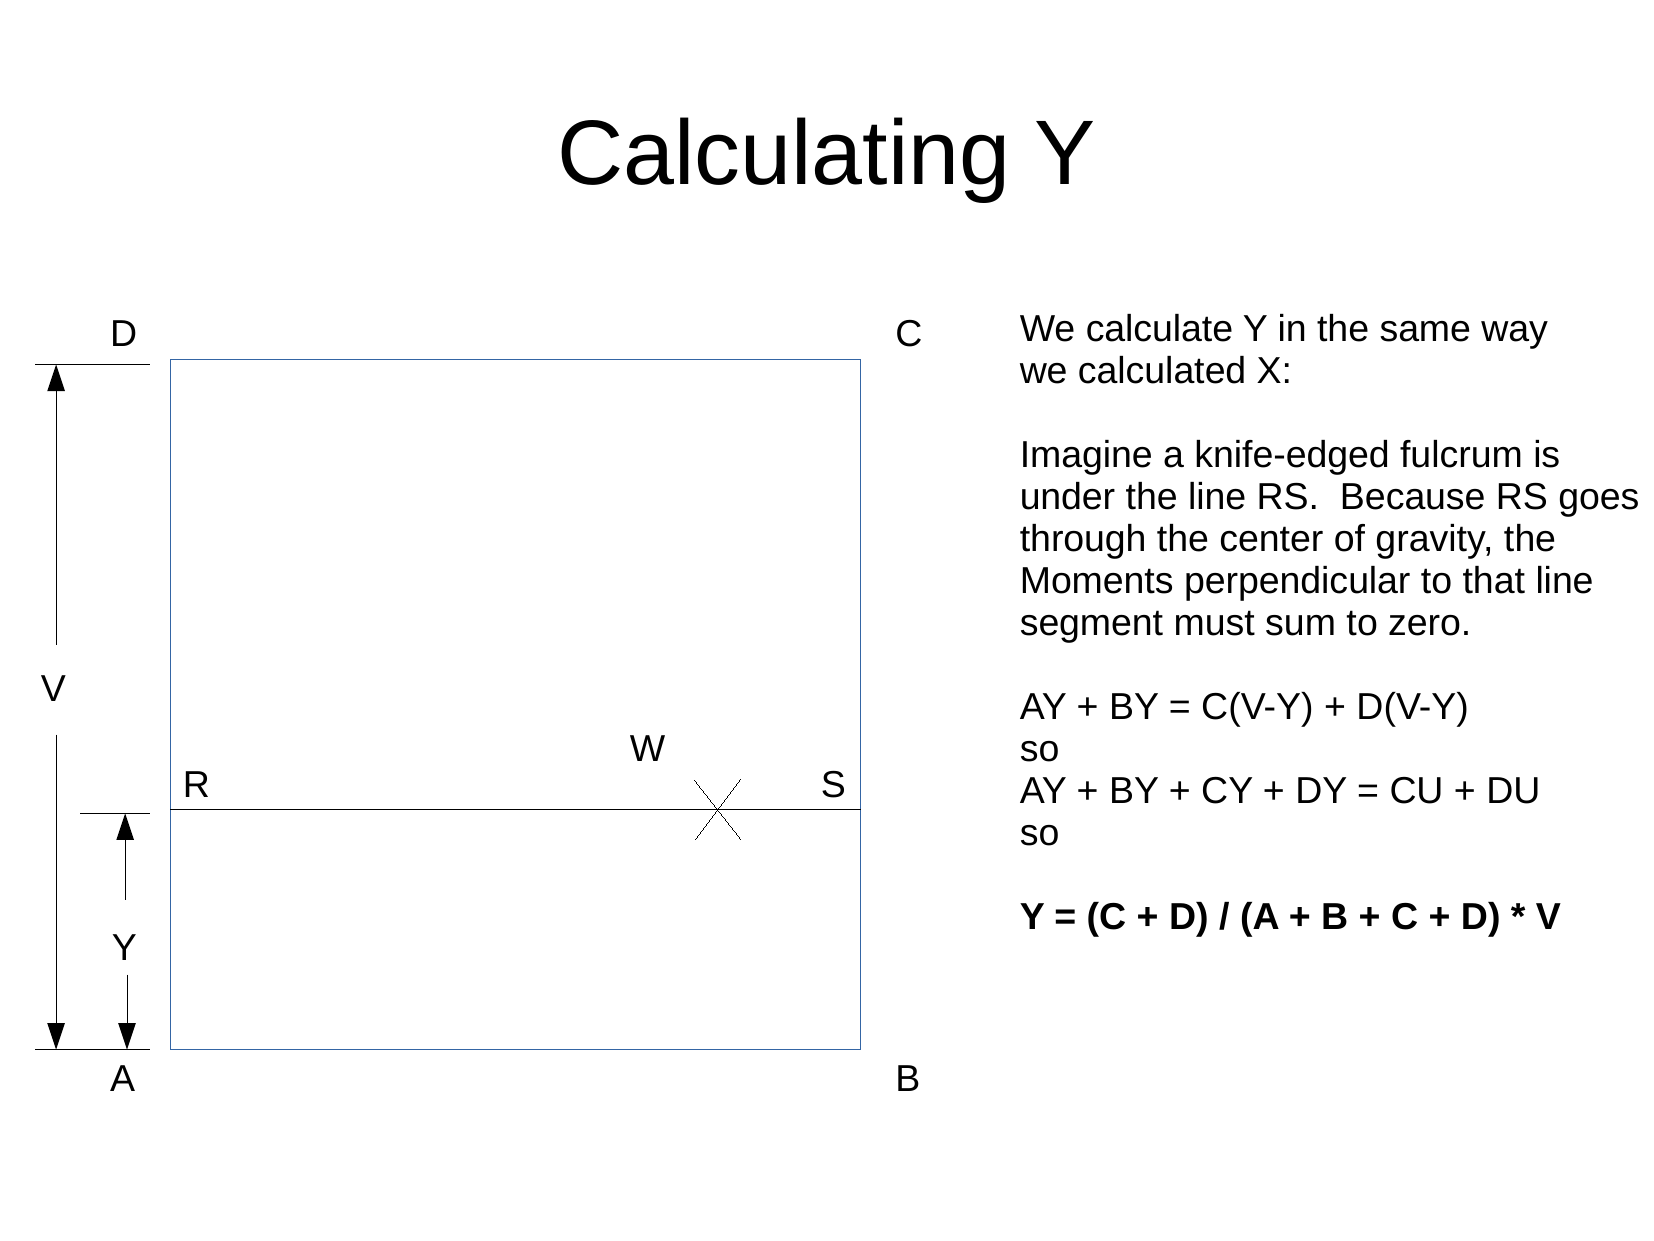

# Calculating Y
We calculate Y in the same way
we calculated X:
Imagine a knife-edged fulcrum is
under the line RS. Because RS goes
through the center of gravity, the
Moments perpendicular to that line
segment must sum to zero.
AY + BY = C(V-Y) + D(V-Y)
so
AY + BY + CY + DY = CU + DU
so
Y = (C + D) / (A + B + C + D) * V
D
C
V
W
R
S
Y
A
B